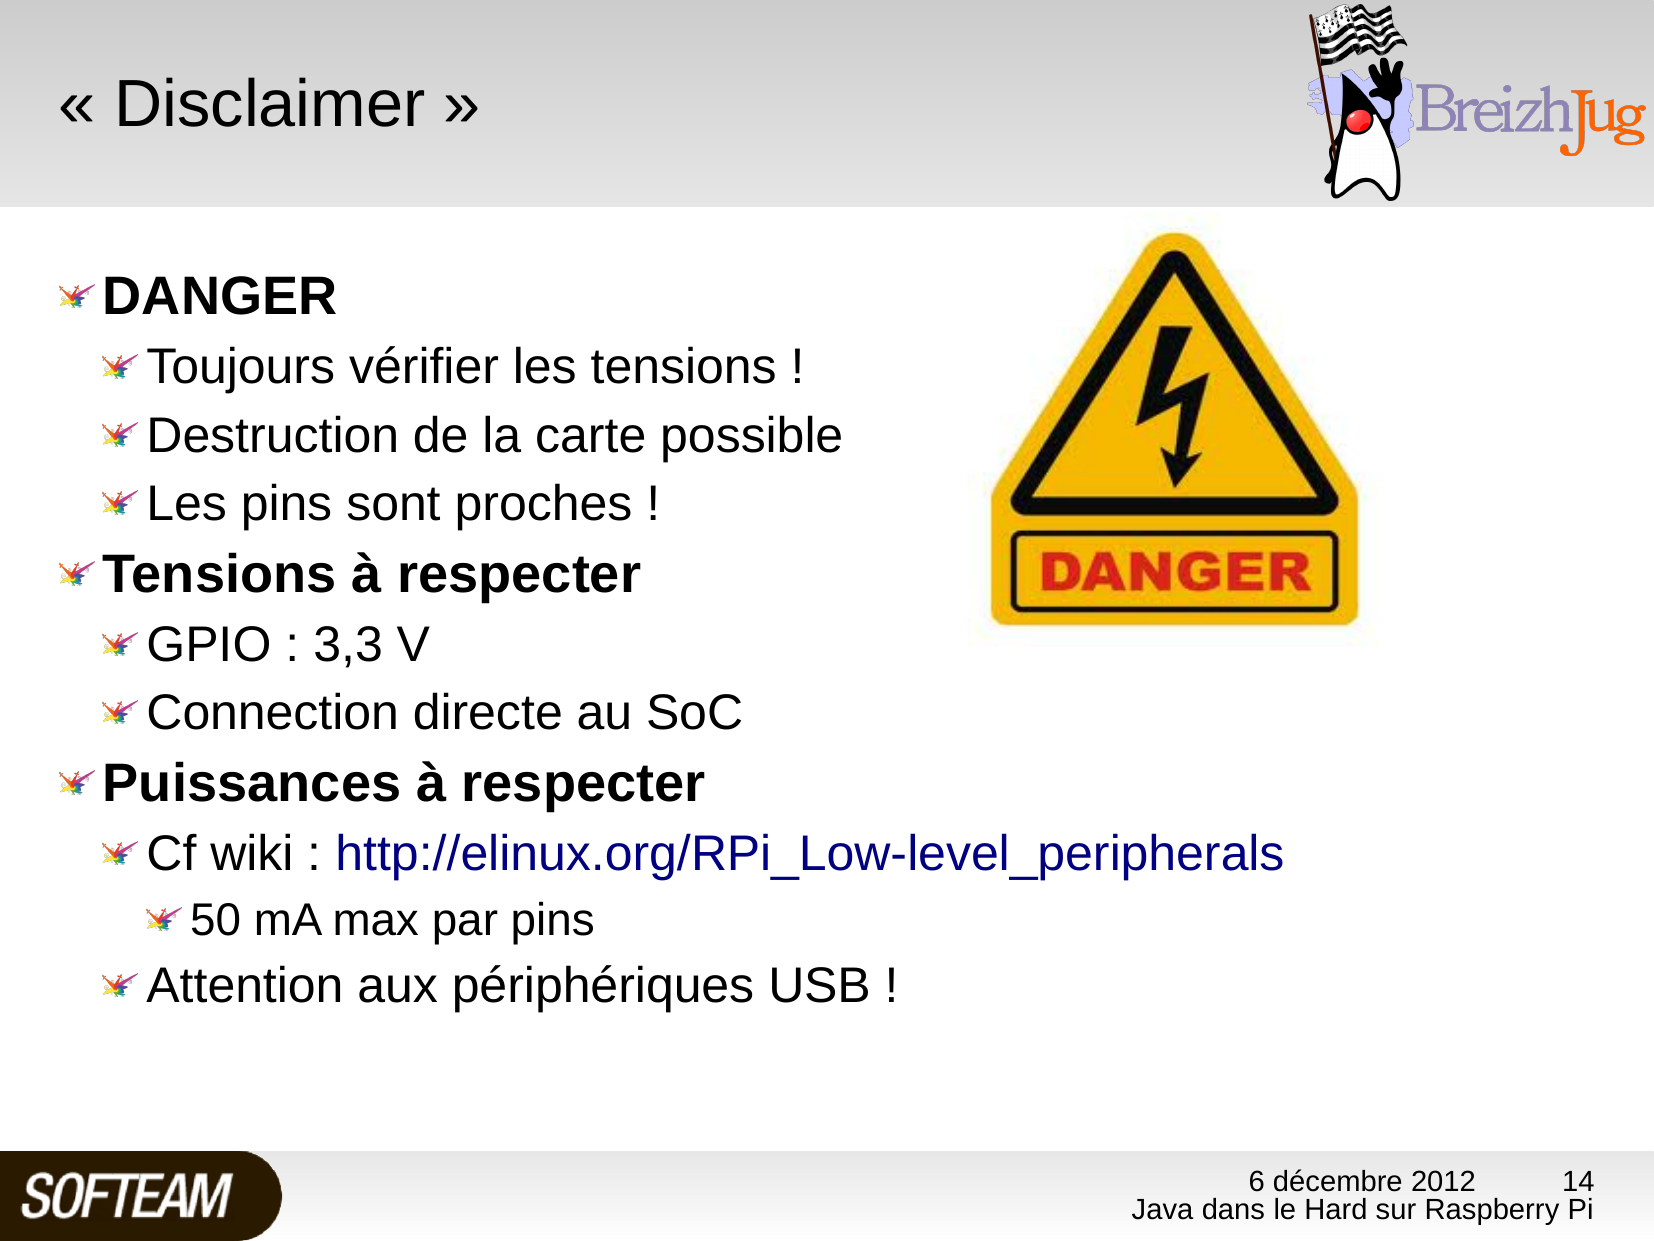

# « Disclaimer »
DANGER
Toujours vérifier les tensions !
Destruction de la carte possible
Les pins sont proches !
Tensions à respecter
GPIO : 3,3 V
Connection directe au SoC
Puissances à respecter
Cf wiki : http://elinux.org/RPi_Low-level_peripherals
50 mA max par pins
Attention aux périphériques USB !
14 septembre 2012
14
Beaglebone - JugSummerCamp 2012